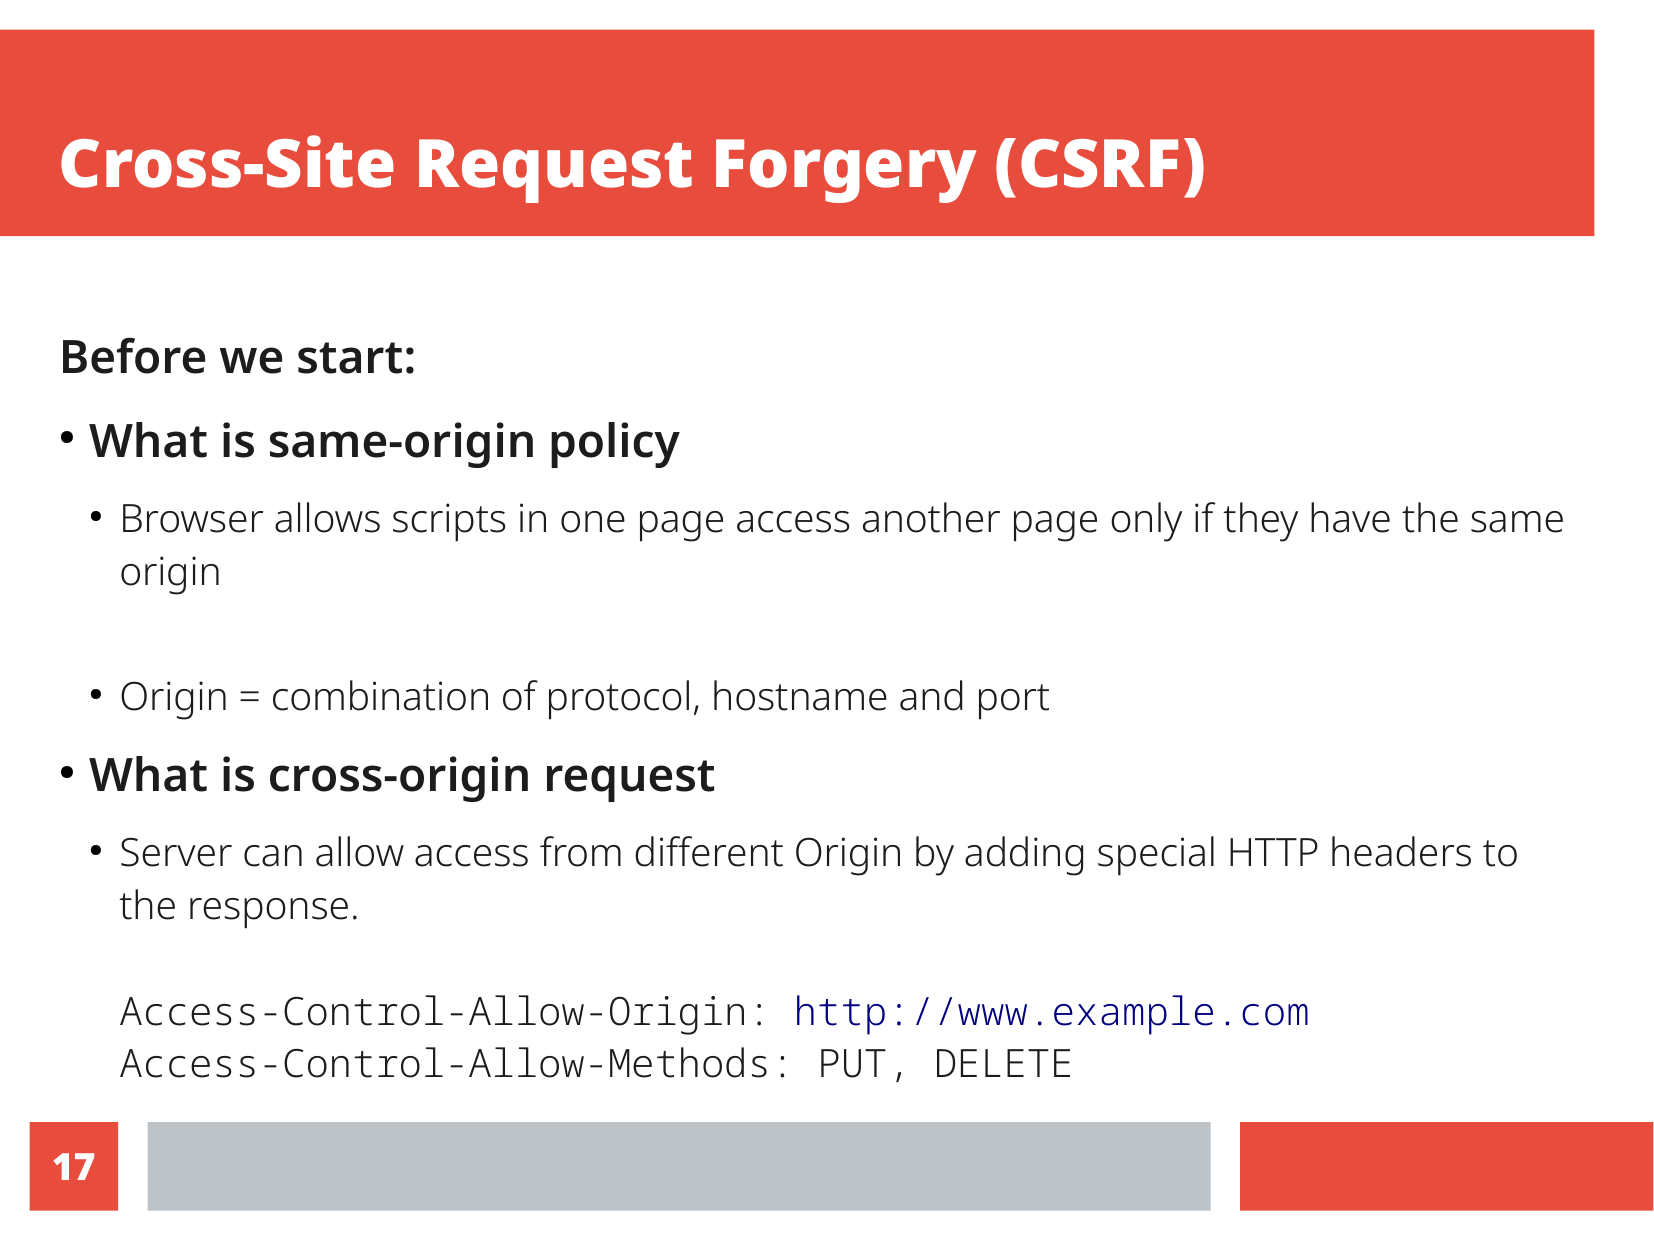

# Cross-Site Request Forgery (CSRF)
Before we start:
What is same-origin policy
Browser allows scripts in one page access another page only if they have the same origin
Origin = combination of protocol, hostname and port
What is cross-origin request
Server can allow access from different Origin by adding special HTTP headers to the response.
Access-Control-Allow-Origin: http://www.example.com
Access-Control-Allow-Methods: PUT, DELETE
17